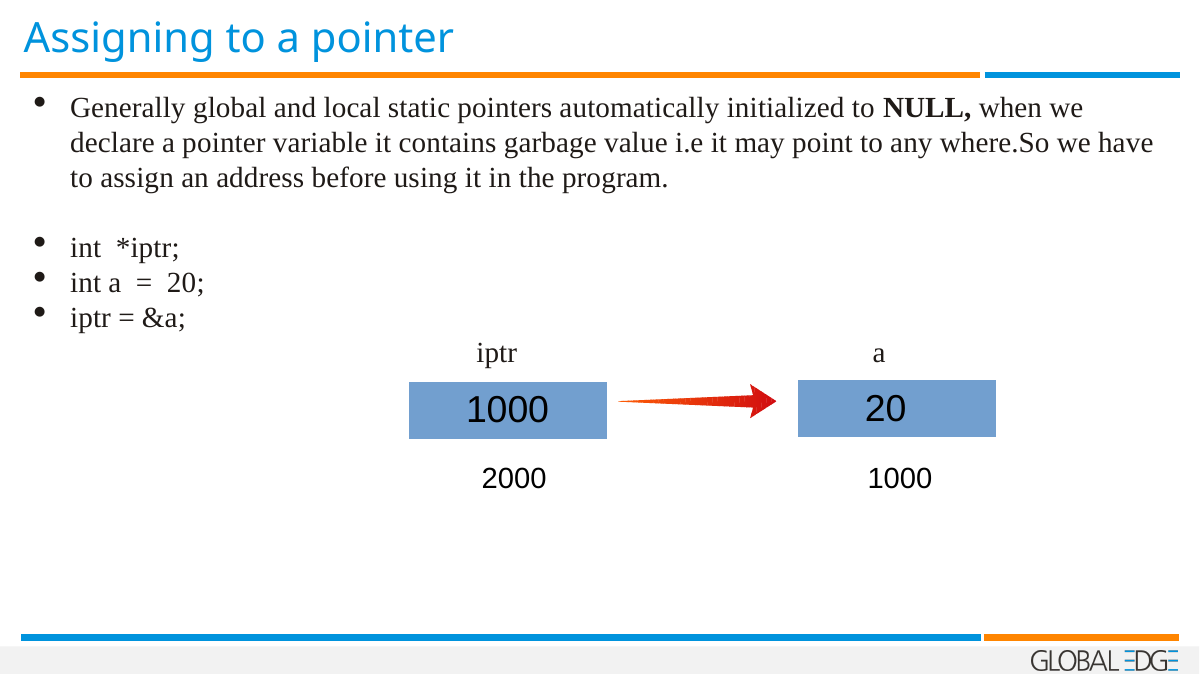

Assigning to a pointer
Generally global and local static pointers automatically initialized to NULL, when we declare a pointer variable it contains garbage value i.e it may point to any where.So we have to assign an address before using it in the program.
int *iptr;
int a = 20;
iptr = &a;
 iptr a
| 20 |
| --- |
| 1000 |
| --- |
# 2000 1000